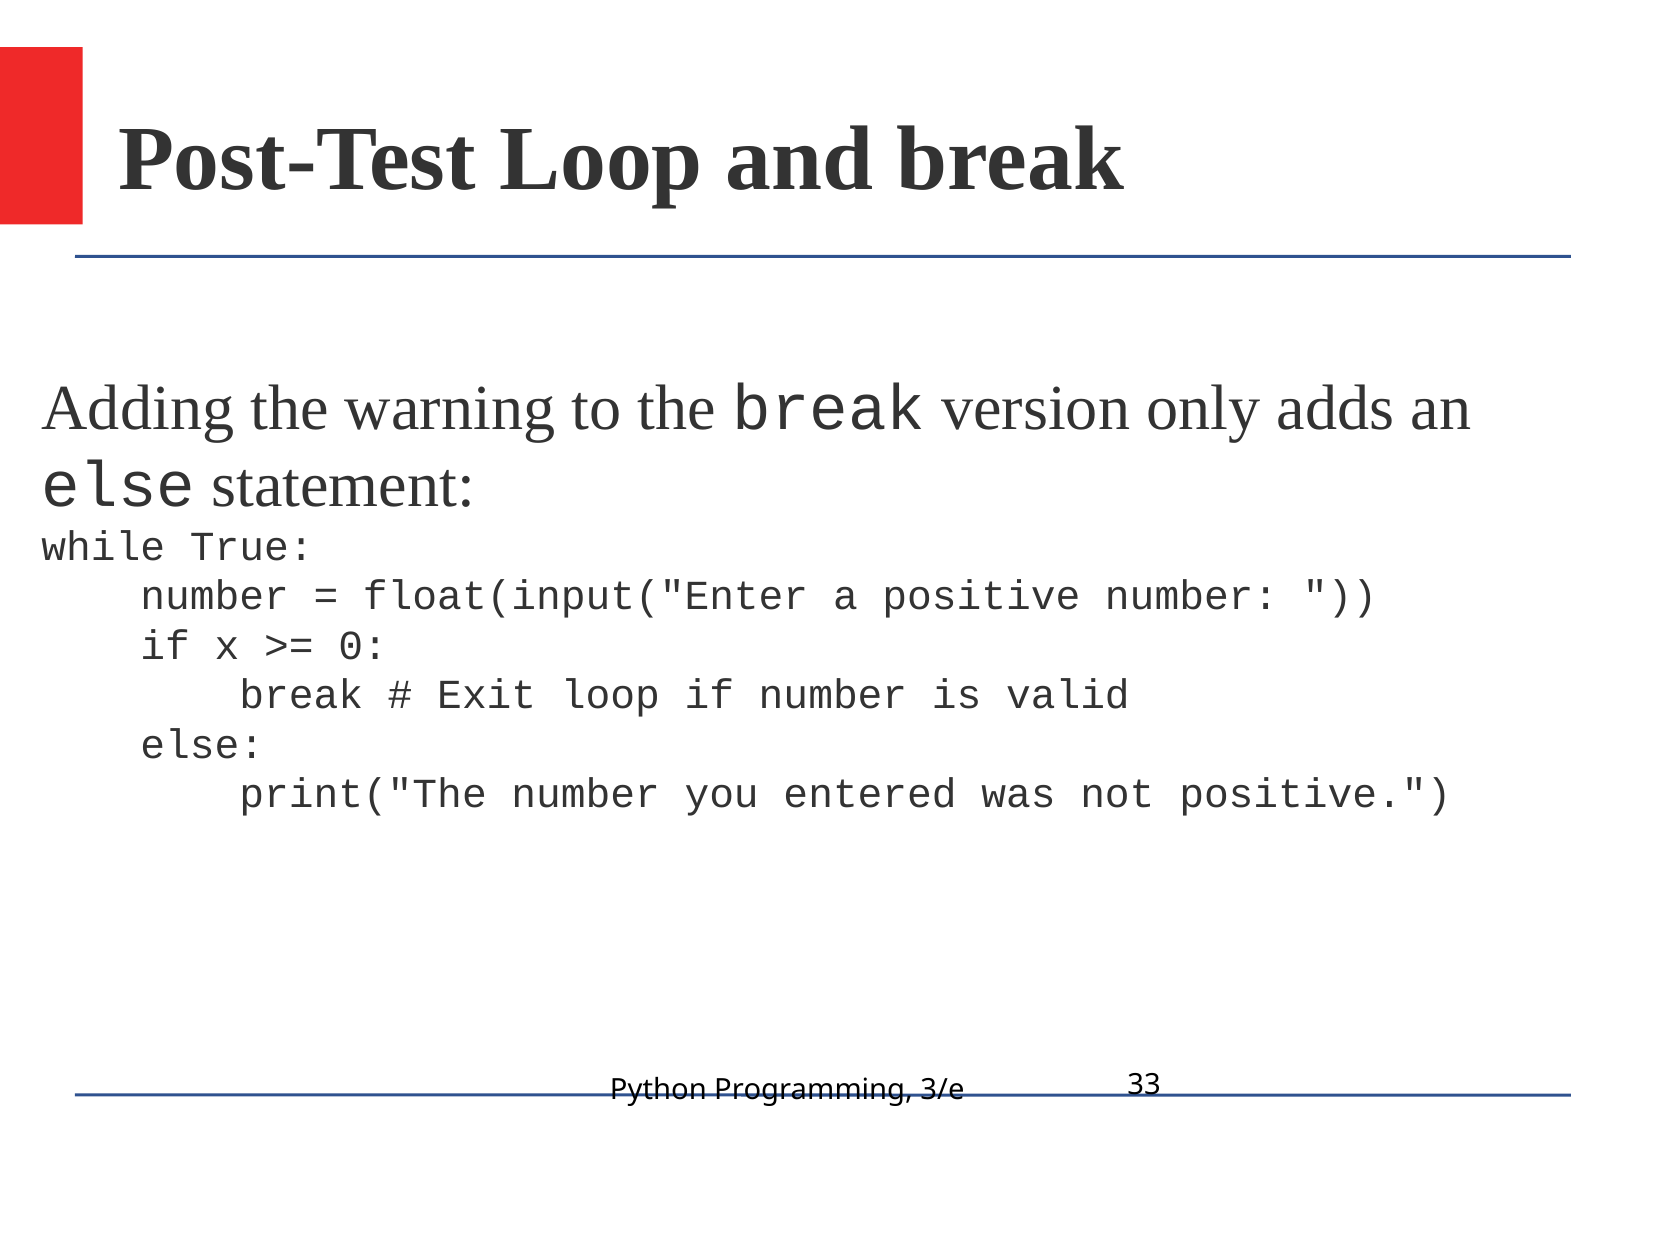

# Post-Test Loop and break
Adding the warning to the break version only adds an else statement:
while True:
 number = float(input("Enter a positive number: "))
 if x >= 0:
 break # Exit loop if number is valid
 else:
 print("The number you entered was not positive.")
Python Programming, 3/e